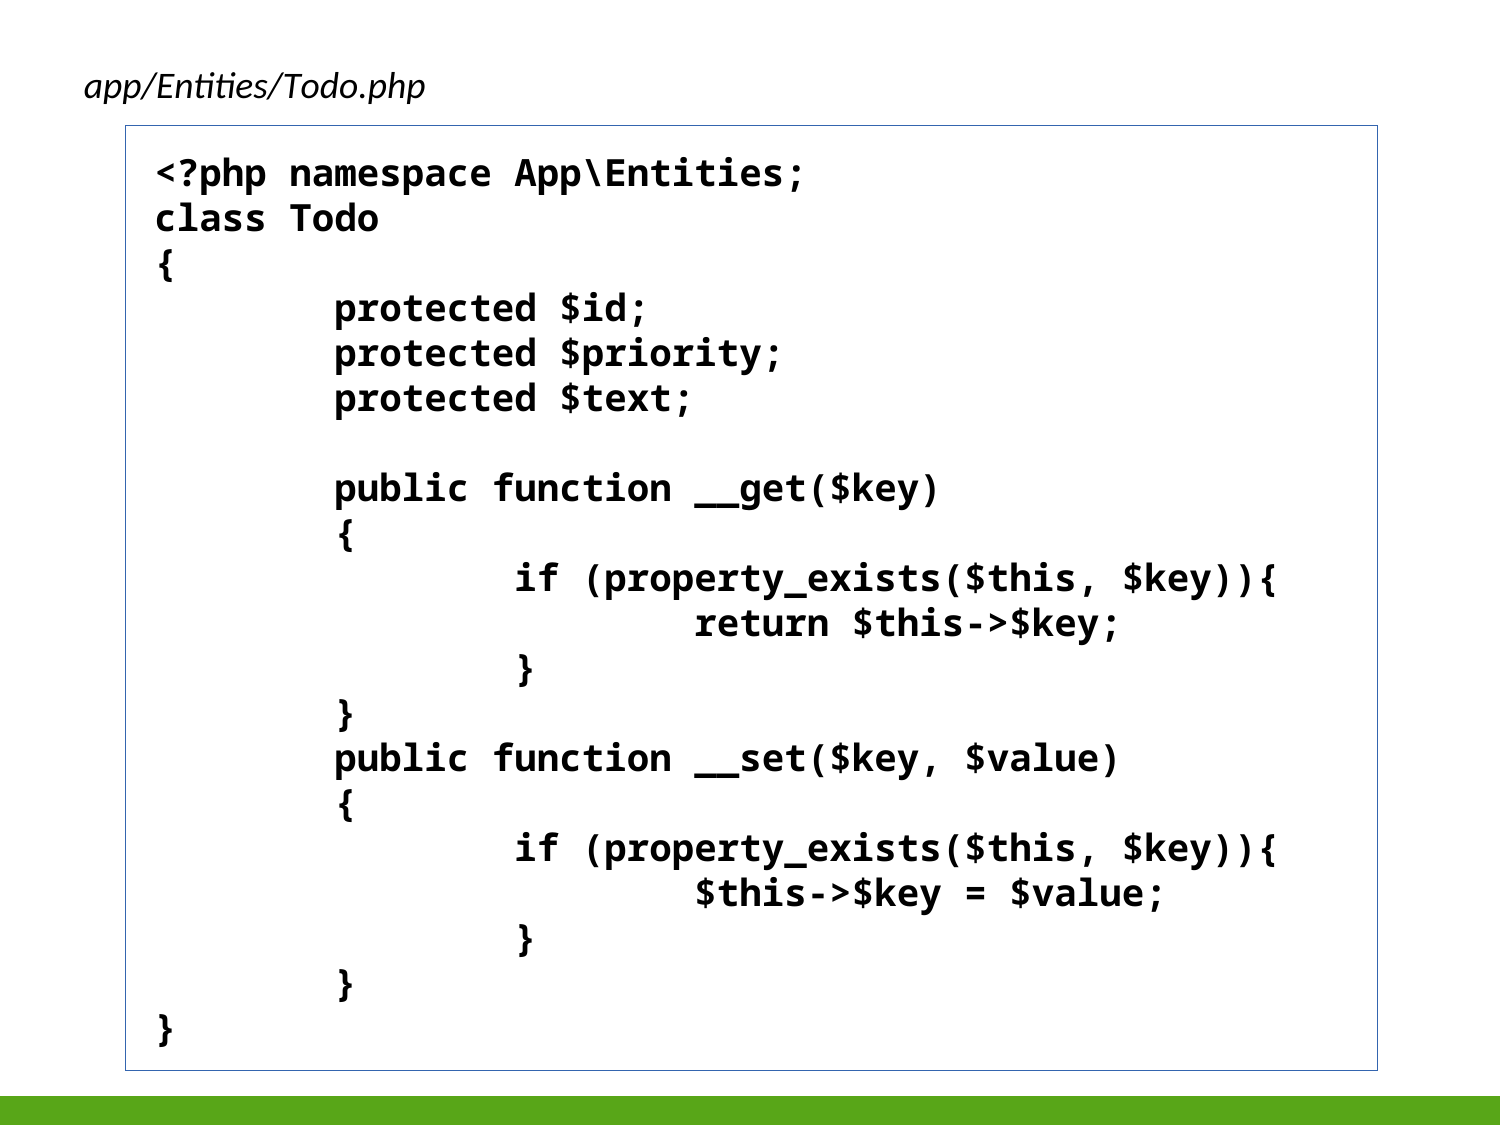

app/Entities/Todo.php
<?php namespace App\Entities;
class Todo
{
 protected $id;
 protected $priority;
 protected $text;
 public function __get($key)
 {
 if (property_exists($this, $key)){
 return $this->$key;
 }
 }
 public function __set($key, $value)
 {
 if (property_exists($this, $key)){
 $this->$key = $value;
 }
 }
}